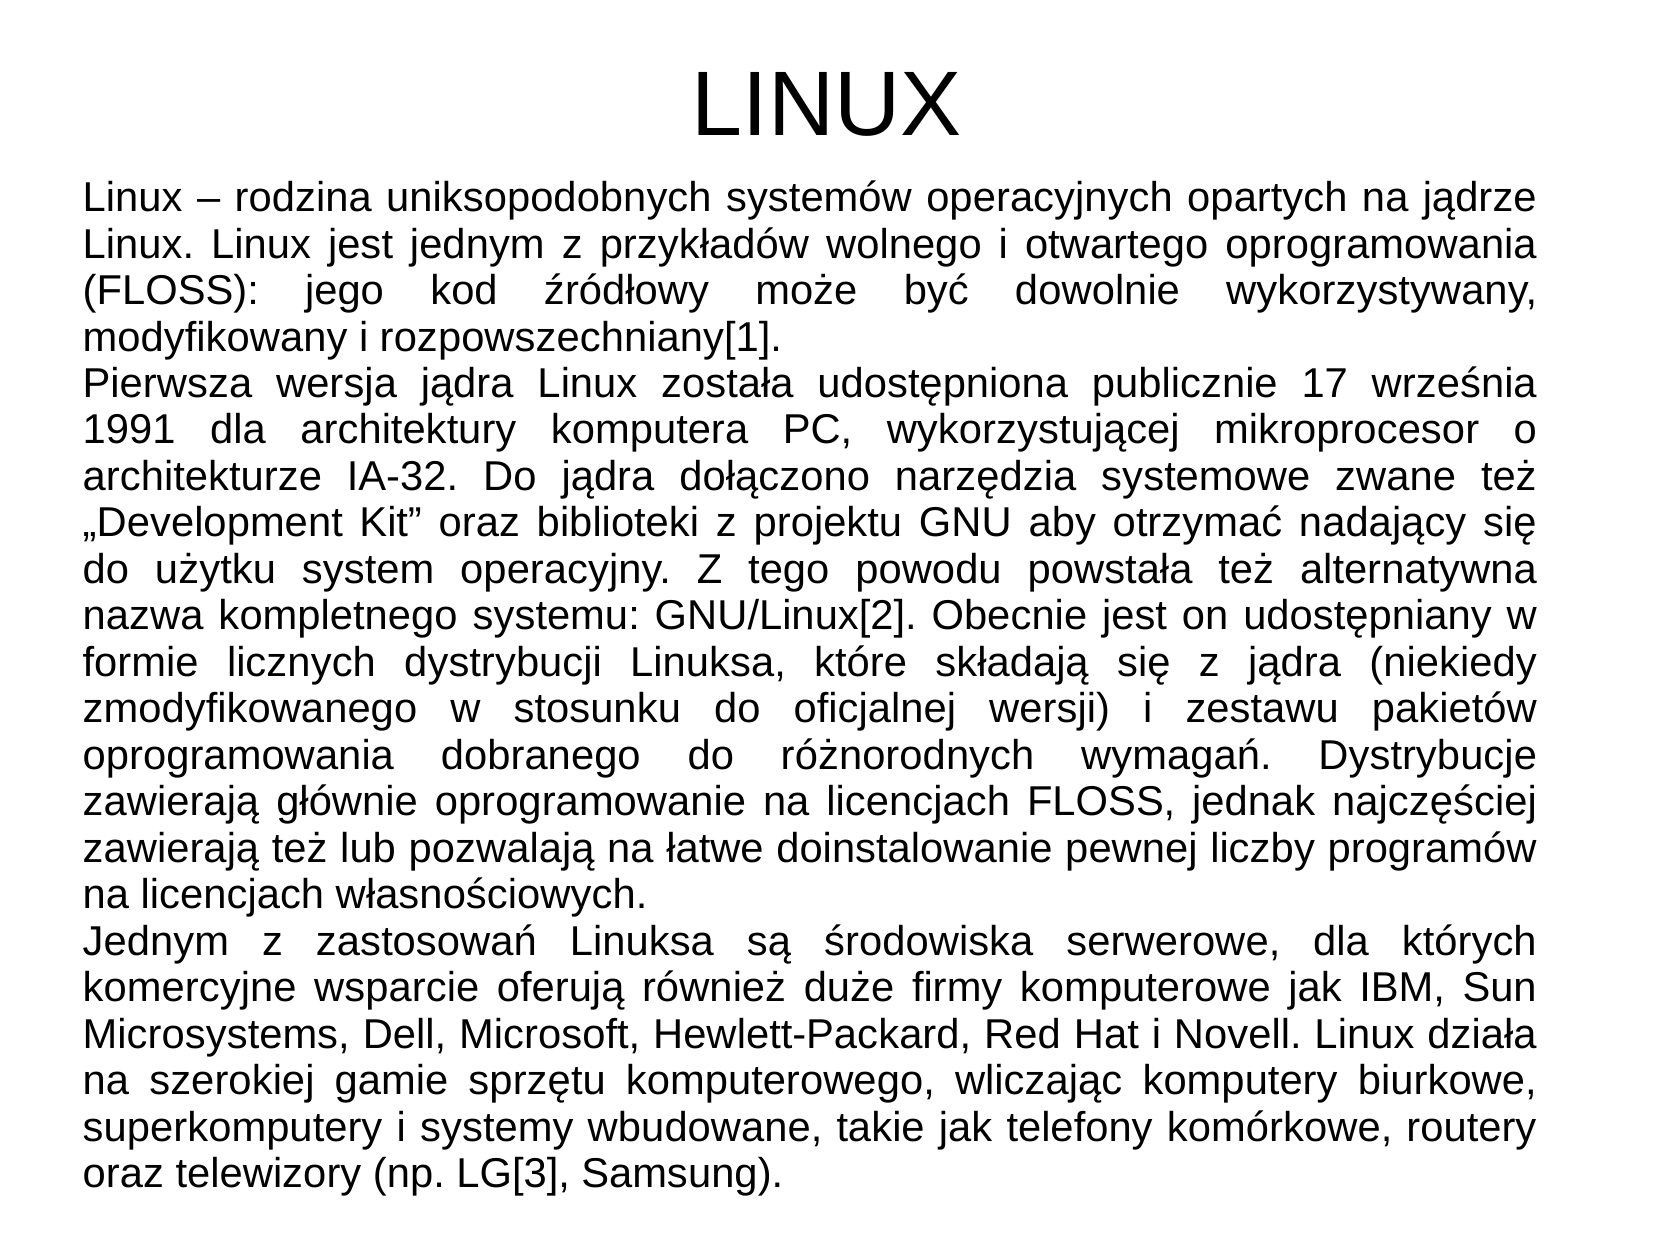

# LINUX
Linux – rodzina uniksopodobnych systemów operacyjnych opartych na jądrze Linux. Linux jest jednym z przykładów wolnego i otwartego oprogramowania (FLOSS): jego kod źródłowy może być dowolnie wykorzystywany, modyfikowany i rozpowszechniany[1].
Pierwsza wersja jądra Linux została udostępniona publicznie 17 września 1991 dla architektury komputera PC, wykorzystującej mikroprocesor o architekturze IA-32. Do jądra dołączono narzędzia systemowe zwane też „Development Kit” oraz biblioteki z projektu GNU aby otrzymać nadający się do użytku system operacyjny. Z tego powodu powstała też alternatywna nazwa kompletnego systemu: GNU/Linux[2]. Obecnie jest on udostępniany w formie licznych dystrybucji Linuksa, które składają się z jądra (niekiedy zmodyfikowanego w stosunku do oficjalnej wersji) i zestawu pakietów oprogramowania dobranego do różnorodnych wymagań. Dystrybucje zawierają głównie oprogramowanie na licencjach FLOSS, jednak najczęściej zawierają też lub pozwalają na łatwe doinstalowanie pewnej liczby programów na licencjach własnościowych.
Jednym z zastosowań Linuksa są środowiska serwerowe, dla których komercyjne wsparcie oferują również duże firmy komputerowe jak IBM, Sun Microsystems, Dell, Microsoft, Hewlett-Packard, Red Hat i Novell. Linux działa na szerokiej gamie sprzętu komputerowego, wliczając komputery biurkowe, superkomputery i systemy wbudowane, takie jak telefony komórkowe, routery oraz telewizory (np. LG[3], Samsung).